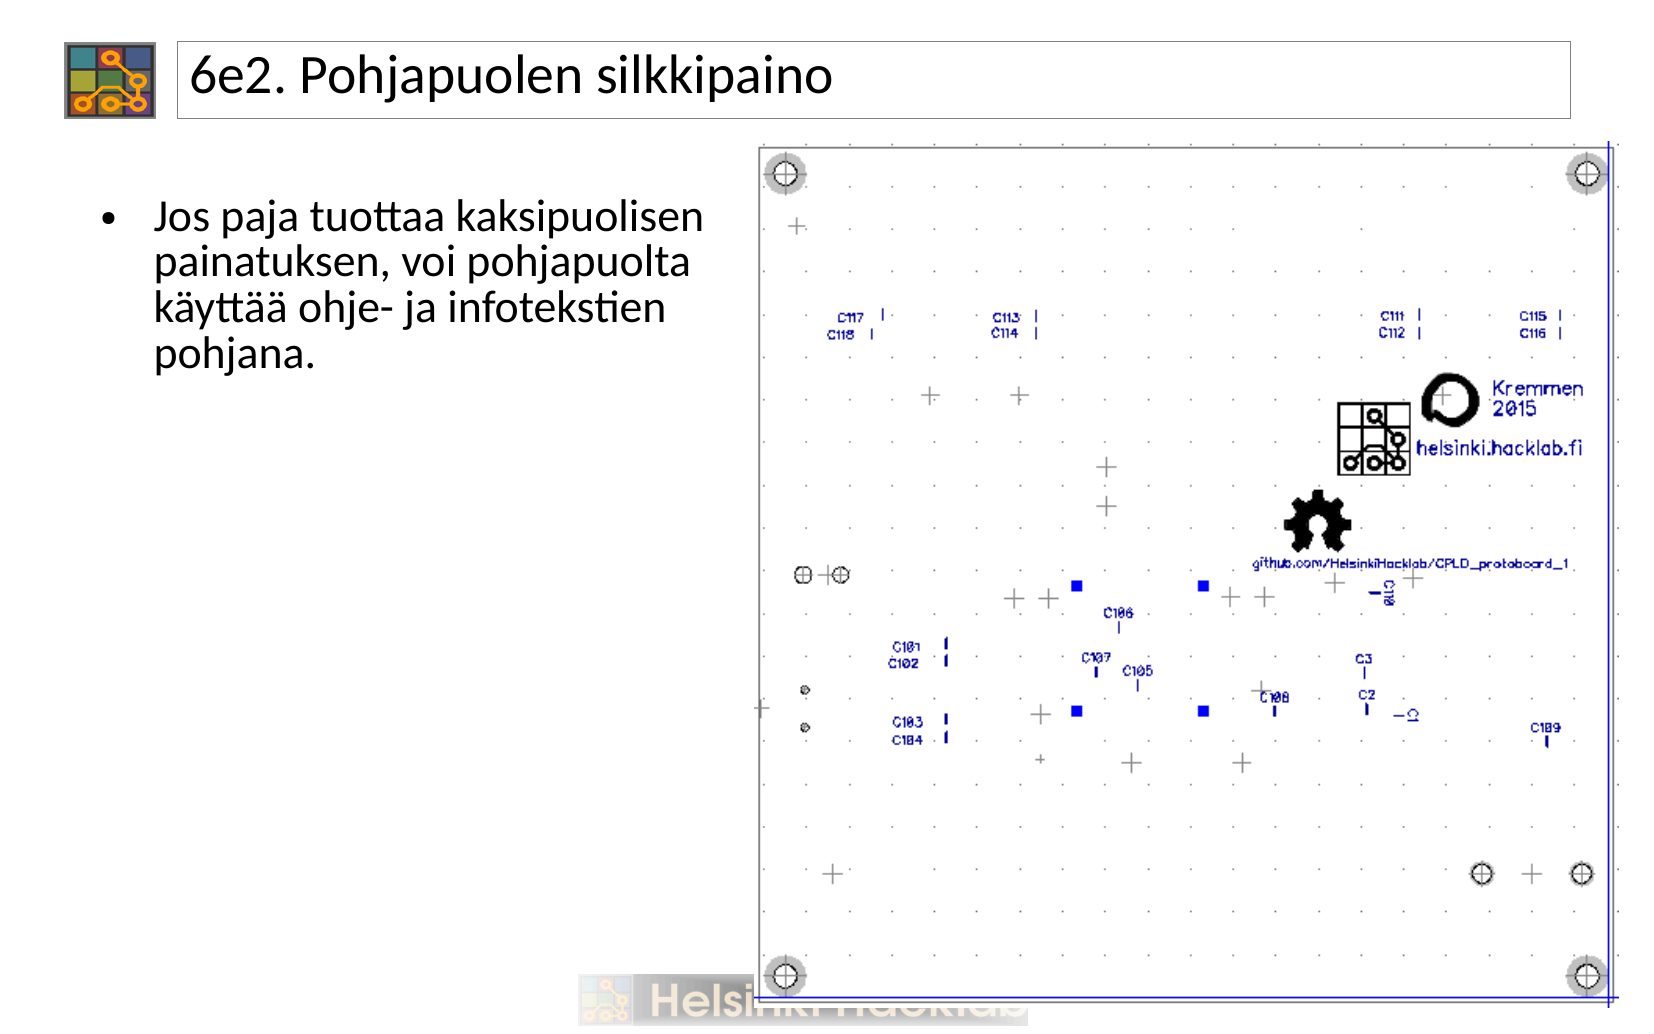

# 6e2. Pohjapuolen silkkipaino
Jos paja tuottaa kaksipuolisen painatuksen, voi pohjapuolta käyttää ohje- ja infotekstien pohjana.